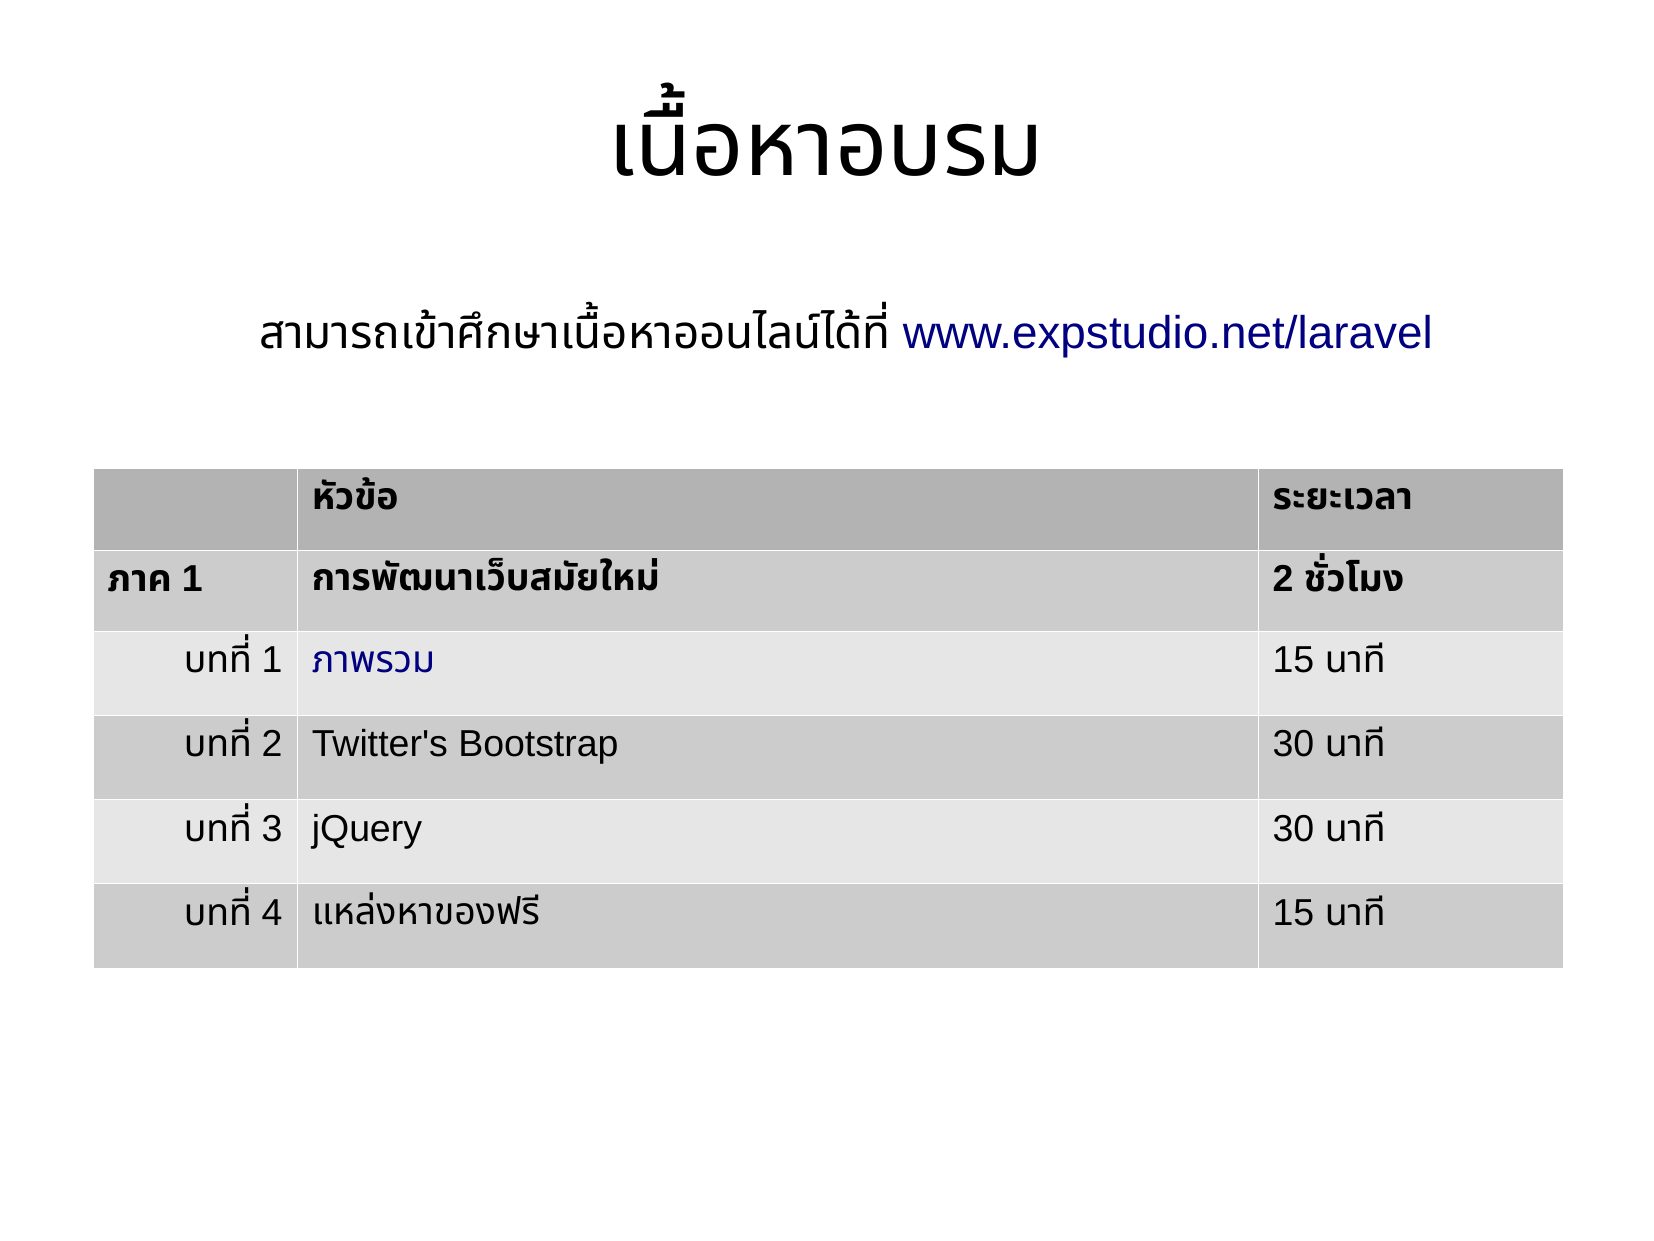

# เนื้อหาอบรม
สามารถเข้าศึกษาเนื้อหาออนไลน์ได้ที่ www.expstudio.net/laravel
| | หัวข้อ | ระยะเวลา |
| --- | --- | --- |
| ภาค 1 | การพัฒนาเว็บสมัยใหม่ | 2 ชั่วโมง |
| บทที่ 1 | ภาพรวม | 15 นาที |
| บทที่ 2 | Twitter's Bootstrap | 30 นาที |
| บทที่ 3 | jQuery | 30 นาที |
| บทที่ 4 | แหล่งหาของฟรี | 15 นาที |